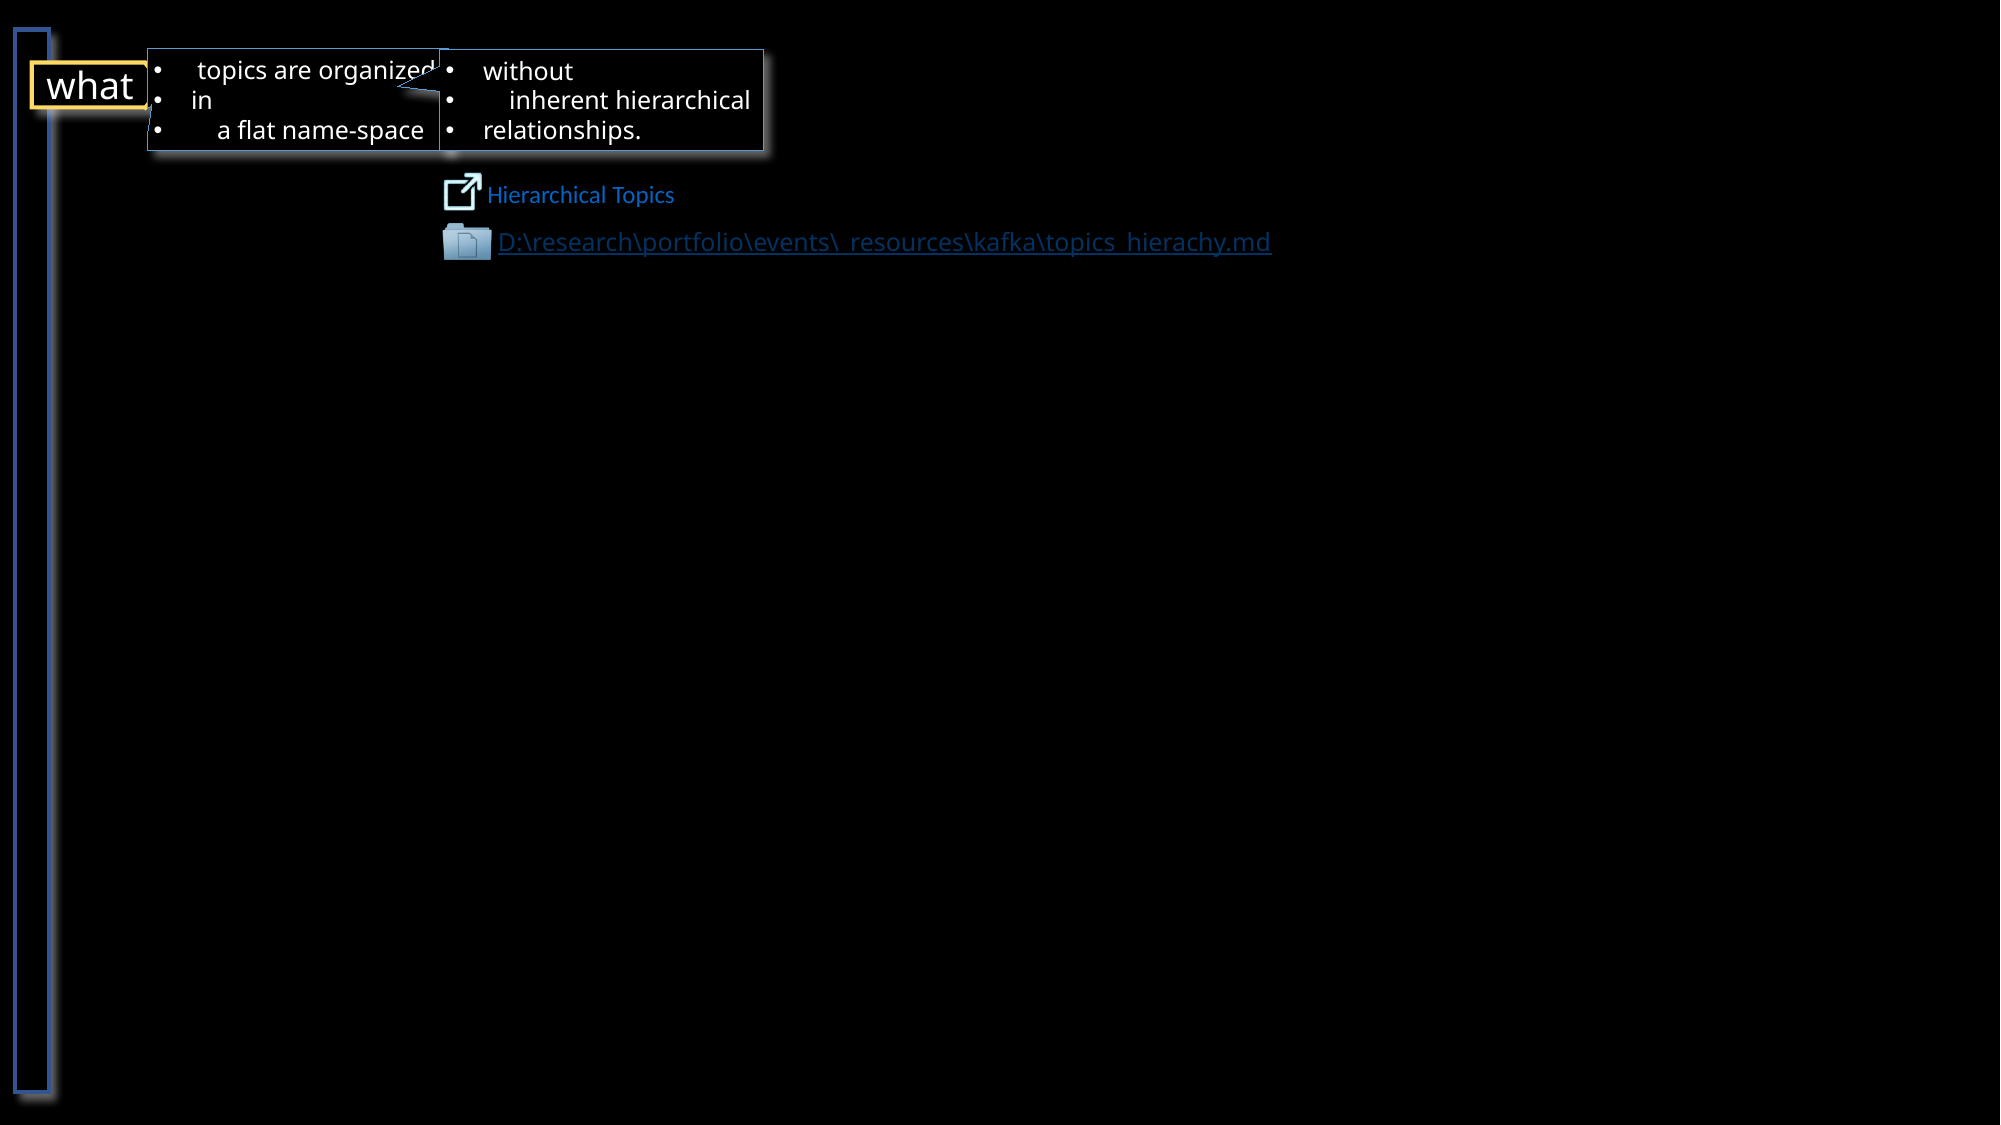

# 3.2 topics hierarchy
 topics are organized
in
 a flat name-space
without
 inherent hierarchical
relationships.
what
Hierarchical Topics
D:\research\portfolio\events\_resources\kafka\topics_hierachy.md